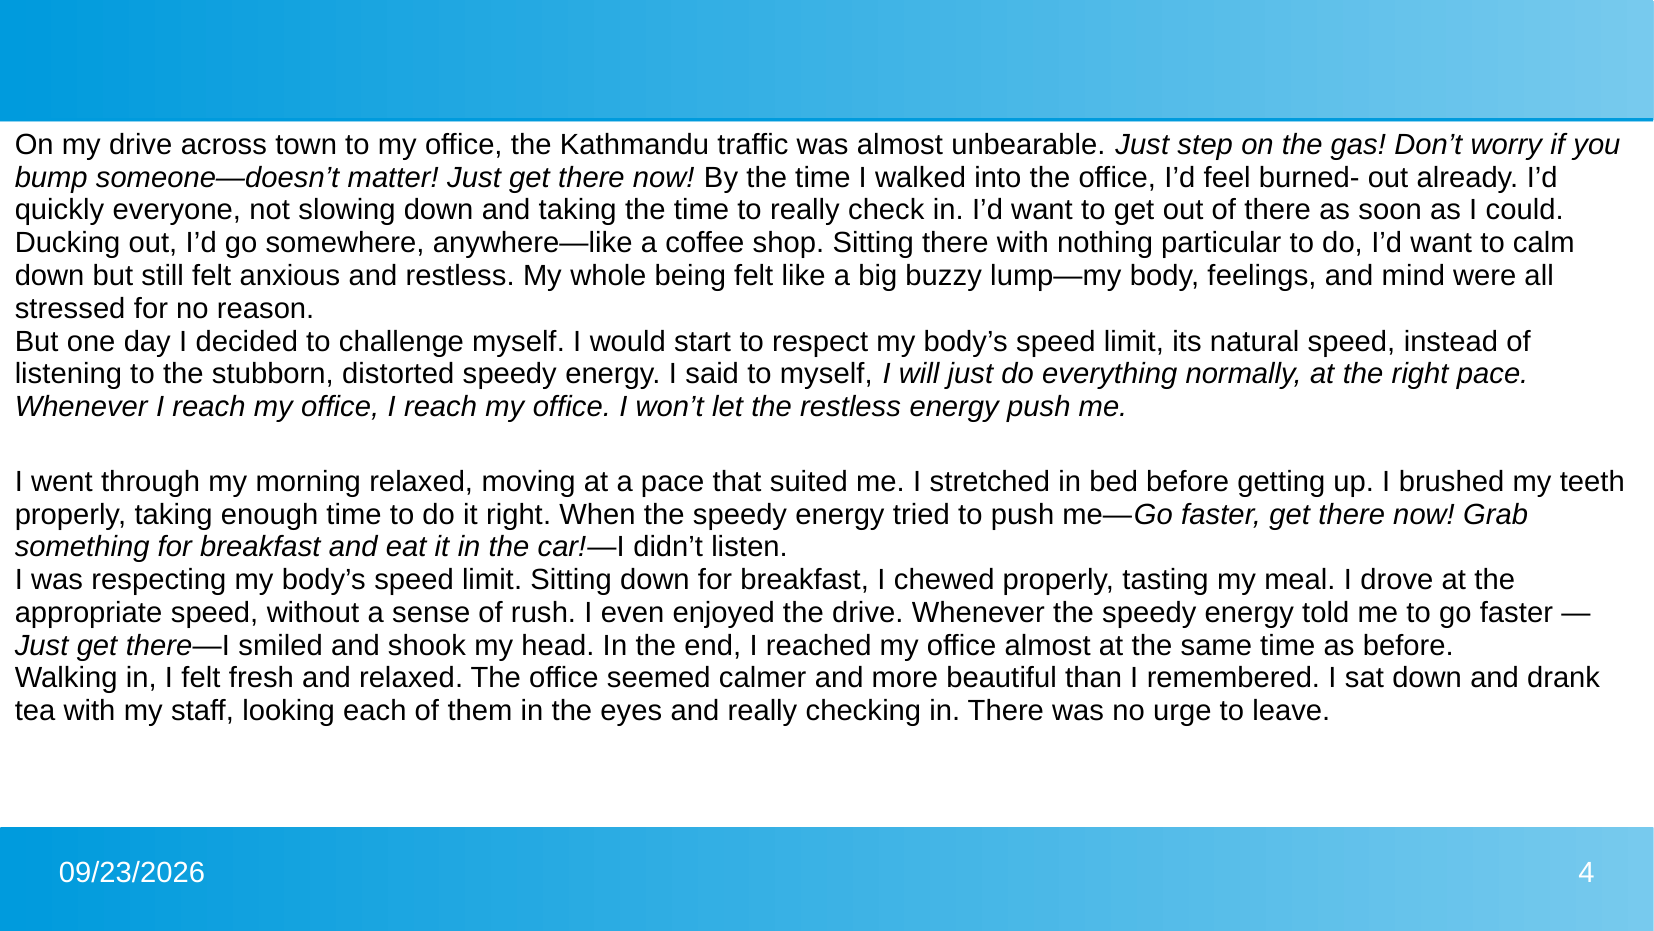

#
On my drive across town to my office, the Kathmandu traffic was almost unbearable. Just step on the gas! Don’t worry if you bump someone—doesn’t matter! Just get there now! By the time I walked into the office, I’d feel burned- out already. I’d quickly everyone, not slowing down and taking the time to really check in. I’d want to get out of there as soon as I could.
Ducking out, I’d go somewhere, anywhere—like a coffee shop. Sitting there with nothing particular to do, I’d want to calm down but still felt anxious and restless. My whole being felt like a big buzzy lump—my body, feelings, and mind were all stressed for no reason.
But one day I decided to challenge myself. I would start to respect my body’s speed limit, its natural speed, instead of listening to the stubborn, distorted speedy energy. I said to myself, I will just do everything normally, at the right pace. Whenever I reach my office, I reach my office. I won’t let the restless energy push me.
I went through my morning relaxed, moving at a pace that suited me. I stretched in bed before getting up. I brushed my teeth properly, taking enough time to do it right. When the speedy energy tried to push me—Go faster, get there now! Grab something for breakfast and eat it in the car!—I didn’t listen.
I was respecting my body’s speed limit. Sitting down for breakfast, I chewed properly, tasting my meal. I drove at the appropriate speed, without a sense of rush. I even enjoyed the drive. Whenever the speedy energy told me to go faster —Just get there—I smiled and shook my head. In the end, I reached my office almost at the same time as before.
Walking in, I felt fresh and relaxed. The office seemed calmer and more beautiful than I remembered. I sat down and drank tea with my staff, looking each of them in the eyes and really checking in. There was no urge to leave.
4